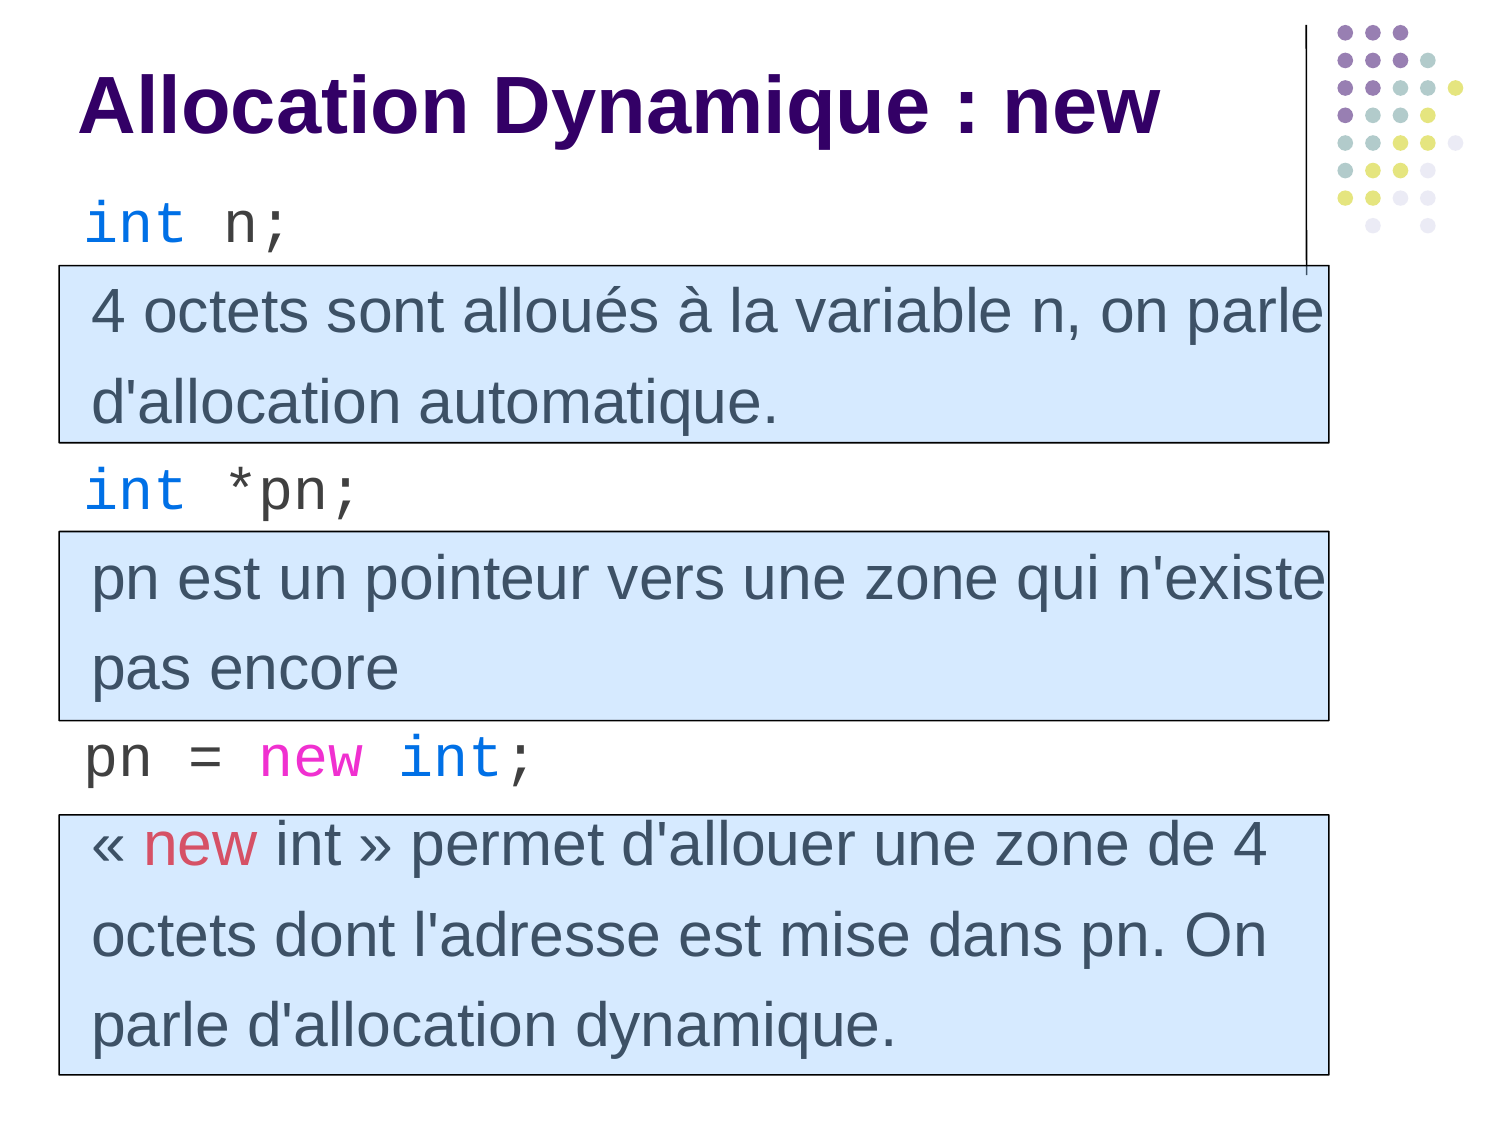

# Allocation Dynamique : new
int n;
4 octets sont alloués à la variable n, on parle
d'allocation automatique.
int *pn;
pn est un pointeur vers une zone qui n'existe
pas encore
pn = new int;
« new int » permet d'allouer une zone de 4
octets dont l'adresse est mise dans pn. On
parle d'allocation dynamique.